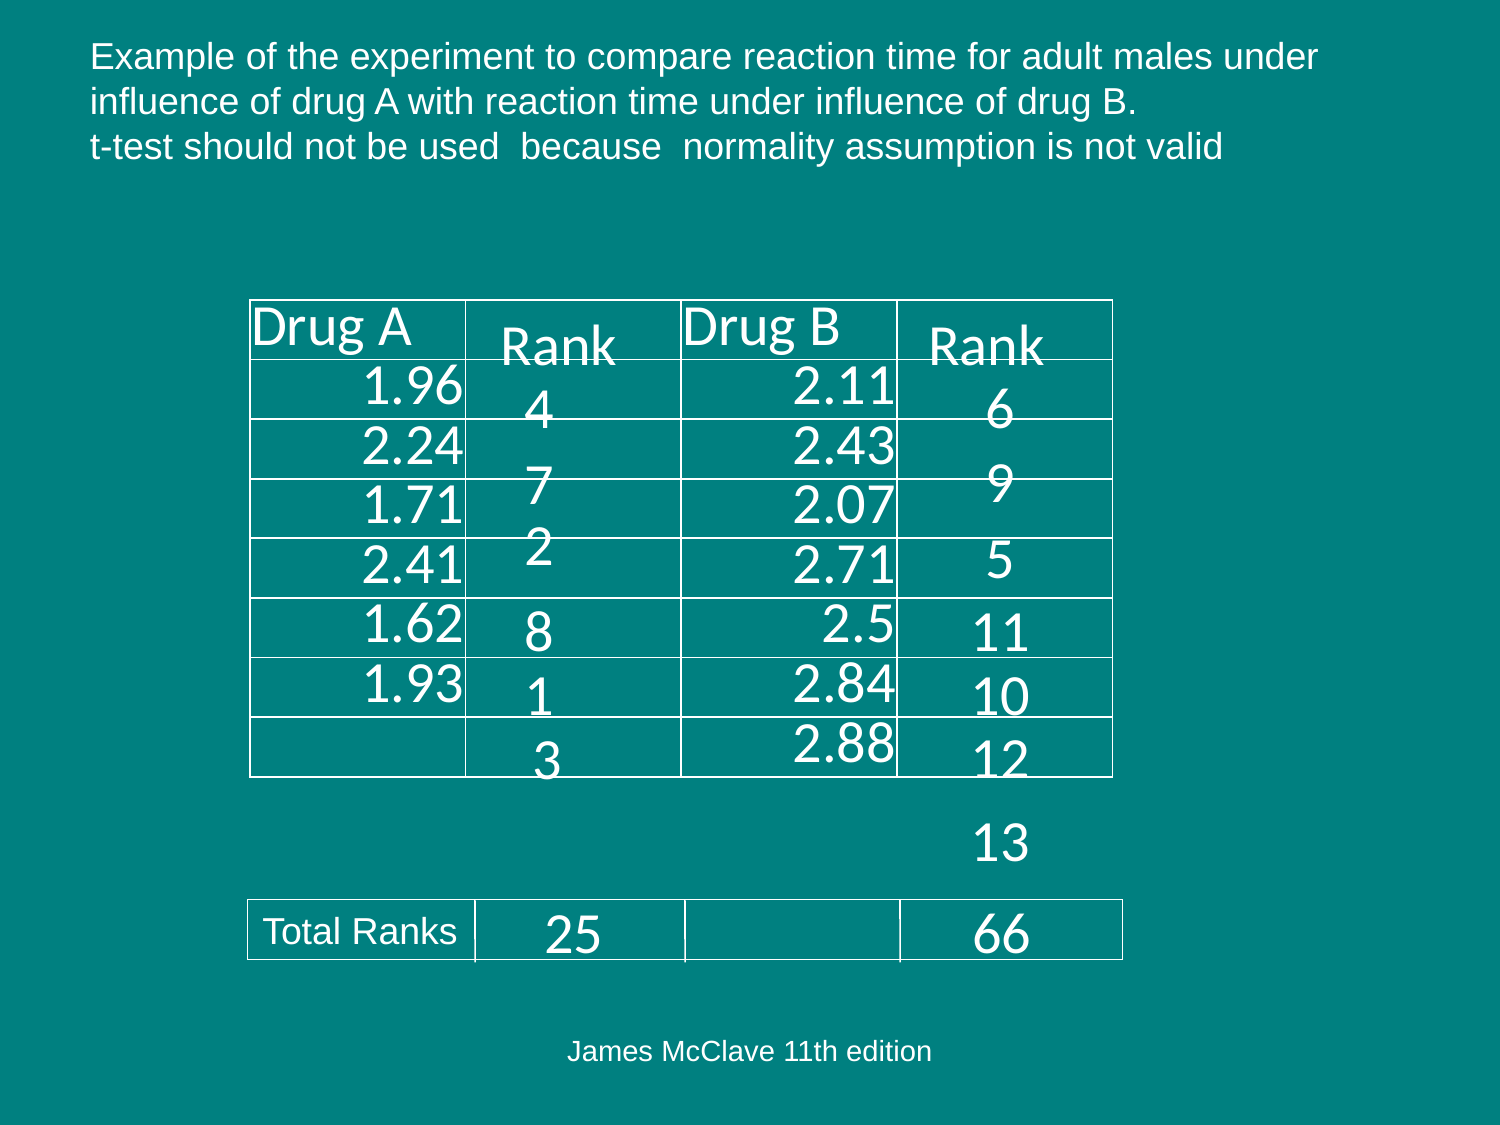

Example of the experiment to compare reaction time for adult males under influence of drug A with reaction time under influence of drug B.
t-test should not be used because normality assumption is not valid
| Drug A | | Drug B | |
| --- | --- | --- | --- |
| 1.96 | | 2.11 | |
| 2.24 | | 2.43 | |
| 1.71 | | 2.07 | |
| 2.41 | | 2.71 | |
| 1.62 | | 2.5 | |
| 1.93 | | 2.84 | |
| | | 2.88 | |
Rank
Rank
4
6
9
7
2
5
8
11
1
10
12
3
13
25
66
Total Ranks
James McClave 11th edition